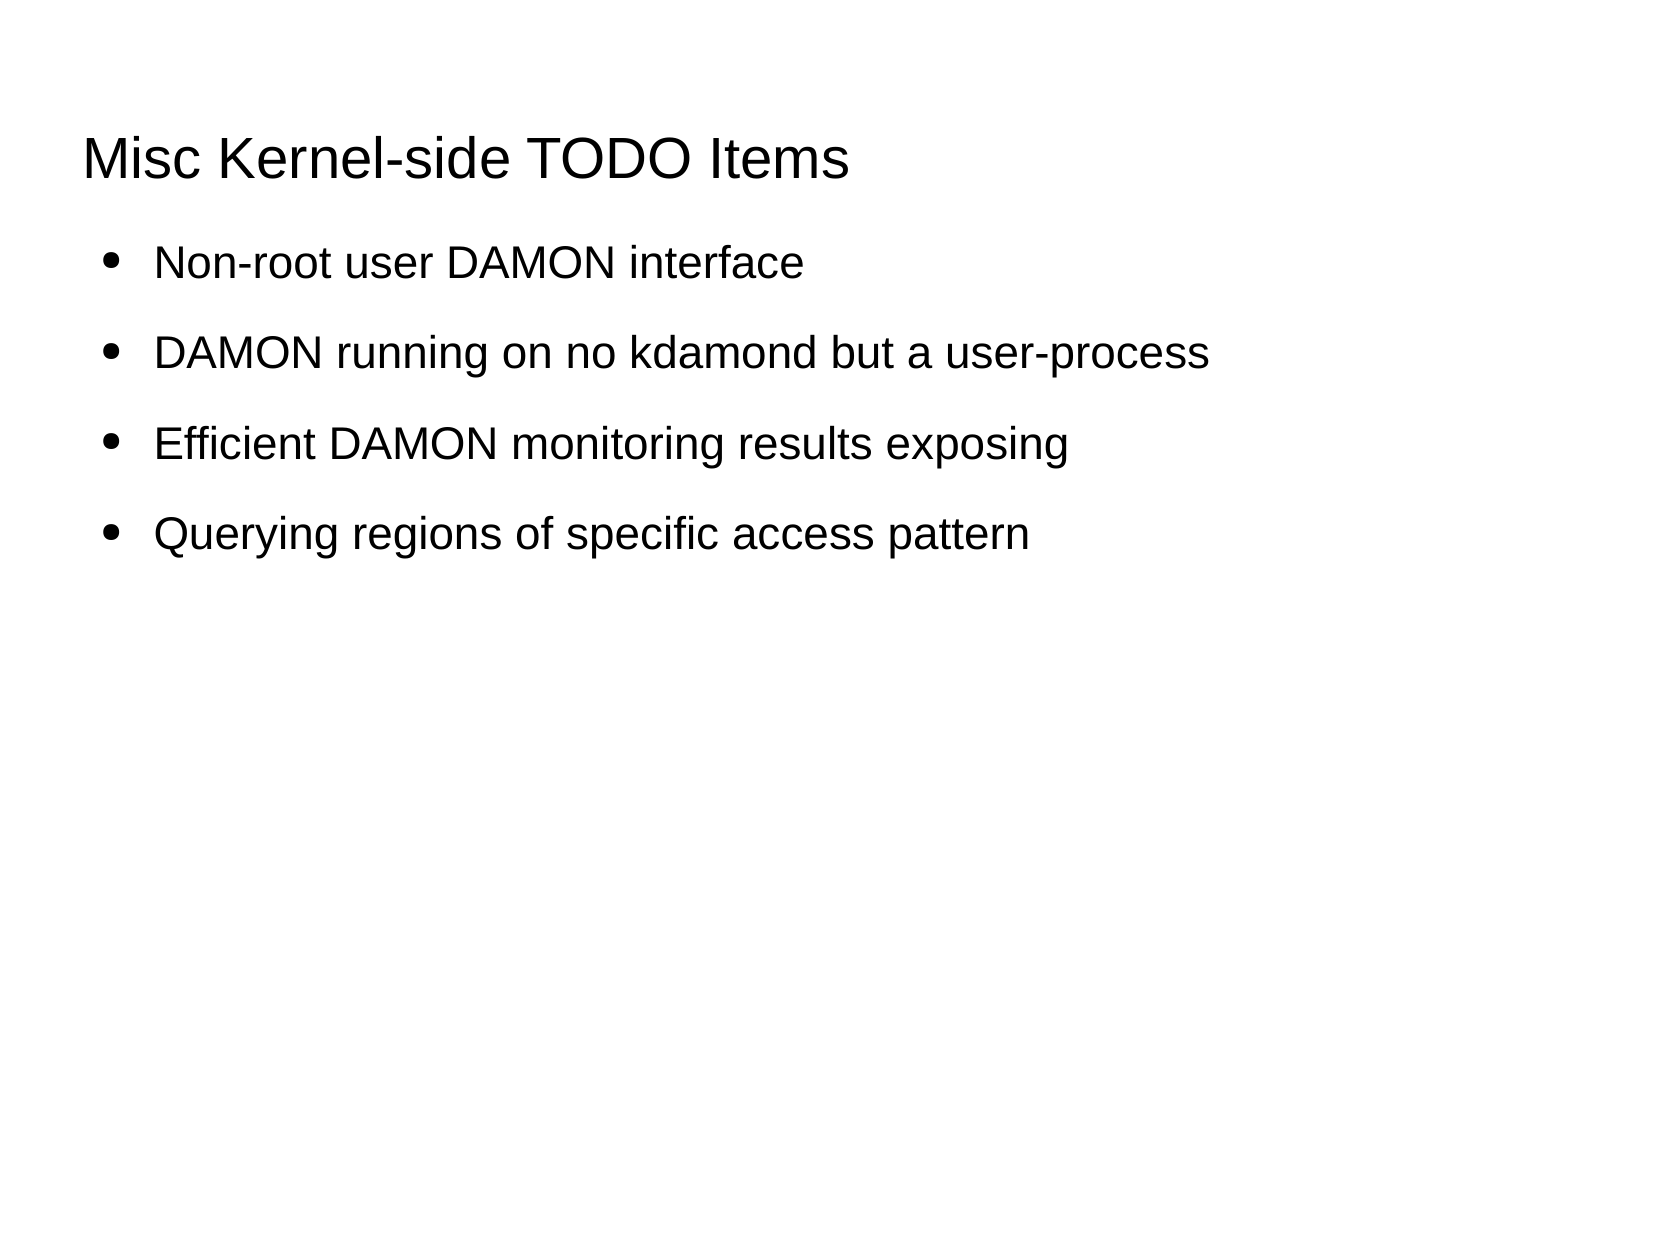

# Misc Kernel-side TODO Items
Non-root user DAMON interface
DAMON running on no kdamond but a user-process
Efficient DAMON monitoring results exposing
Querying regions of specific access pattern